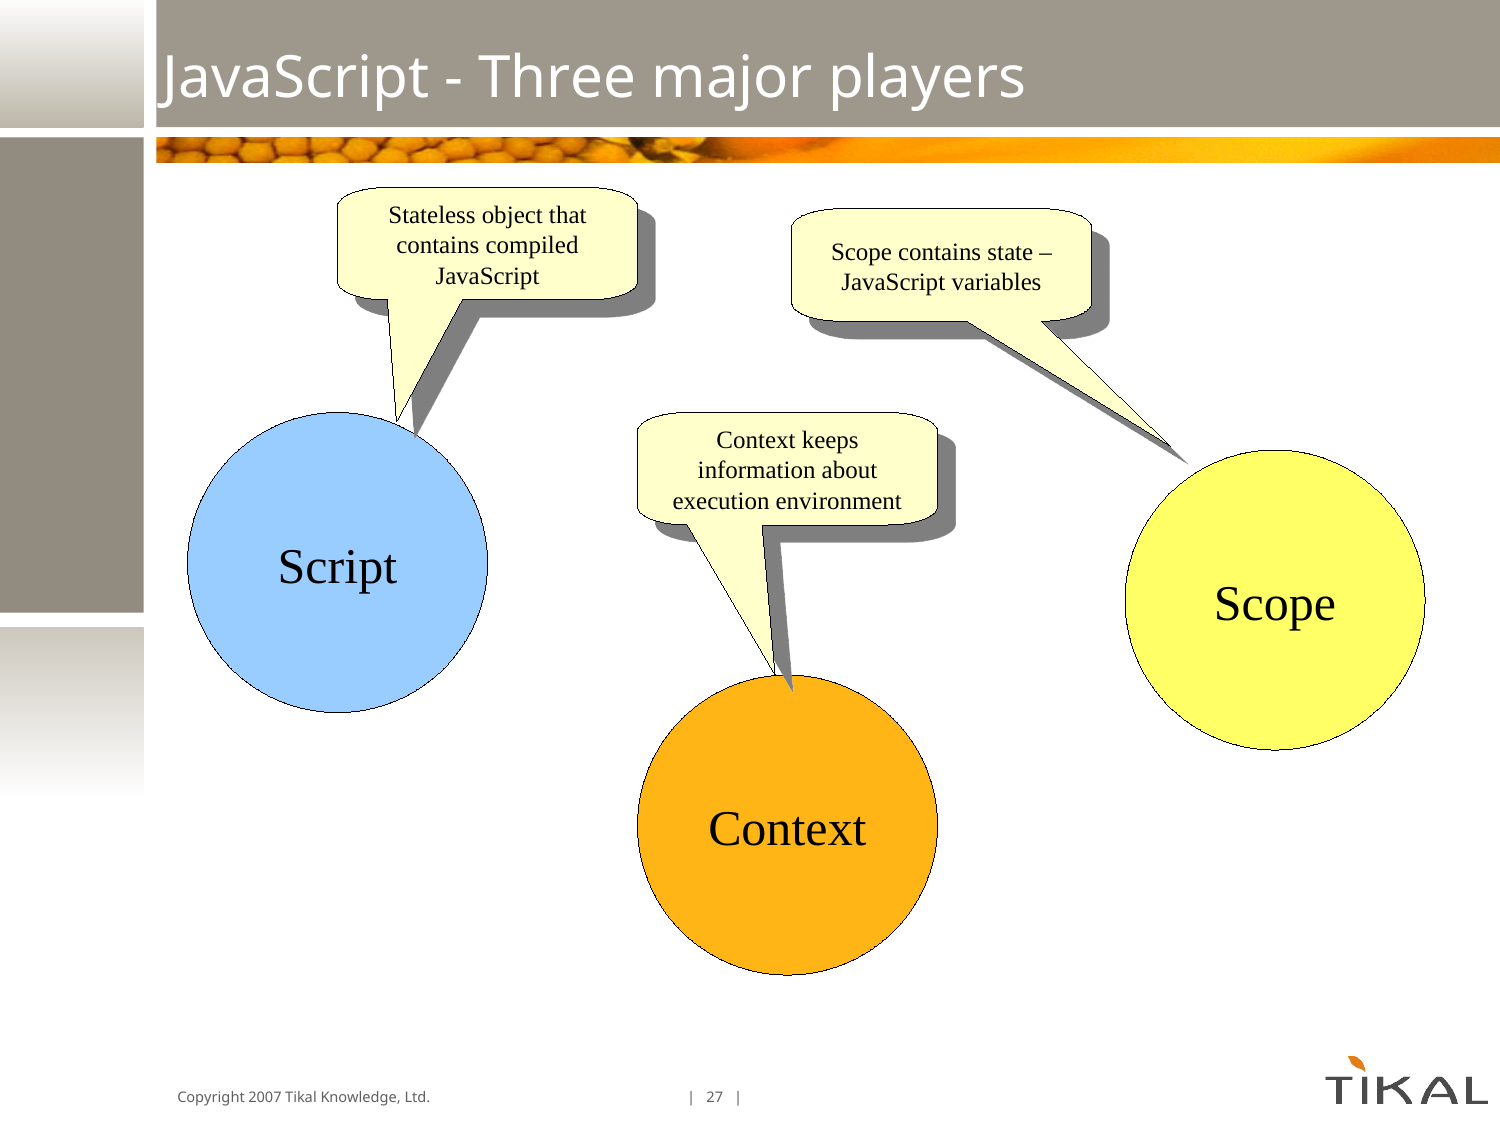

# JavaScript - Three major players
Stateless object that contains compiled JavaScript
Scope contains state – JavaScript variables
Script
Context keeps information about execution environment
Scope
Context